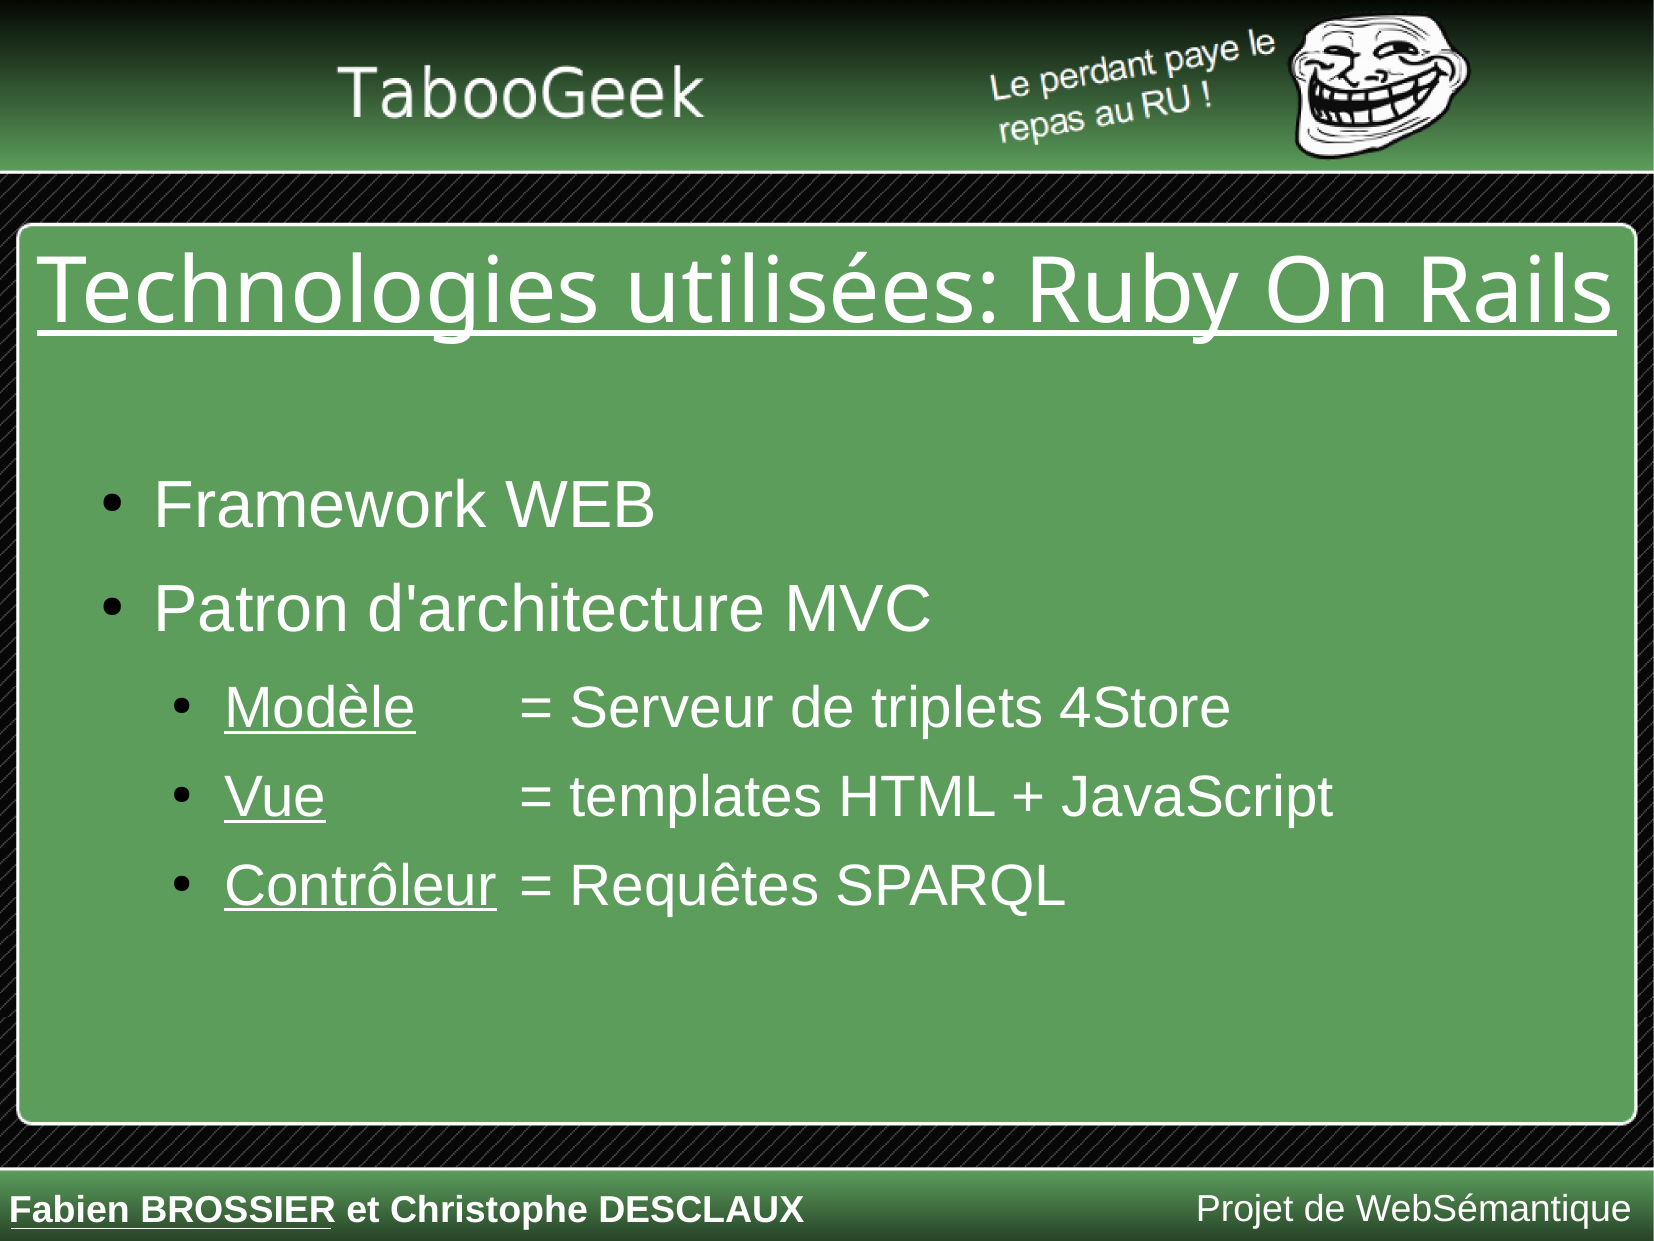

# Technologies utilisées: Ruby On Rails
Framework WEB
Patron d'architecture MVC
Modèle 		= Serveur de triplets 4Store
Vue 			= templates HTML + JavaScript
Contrôleur 	= Requêtes SPARQL